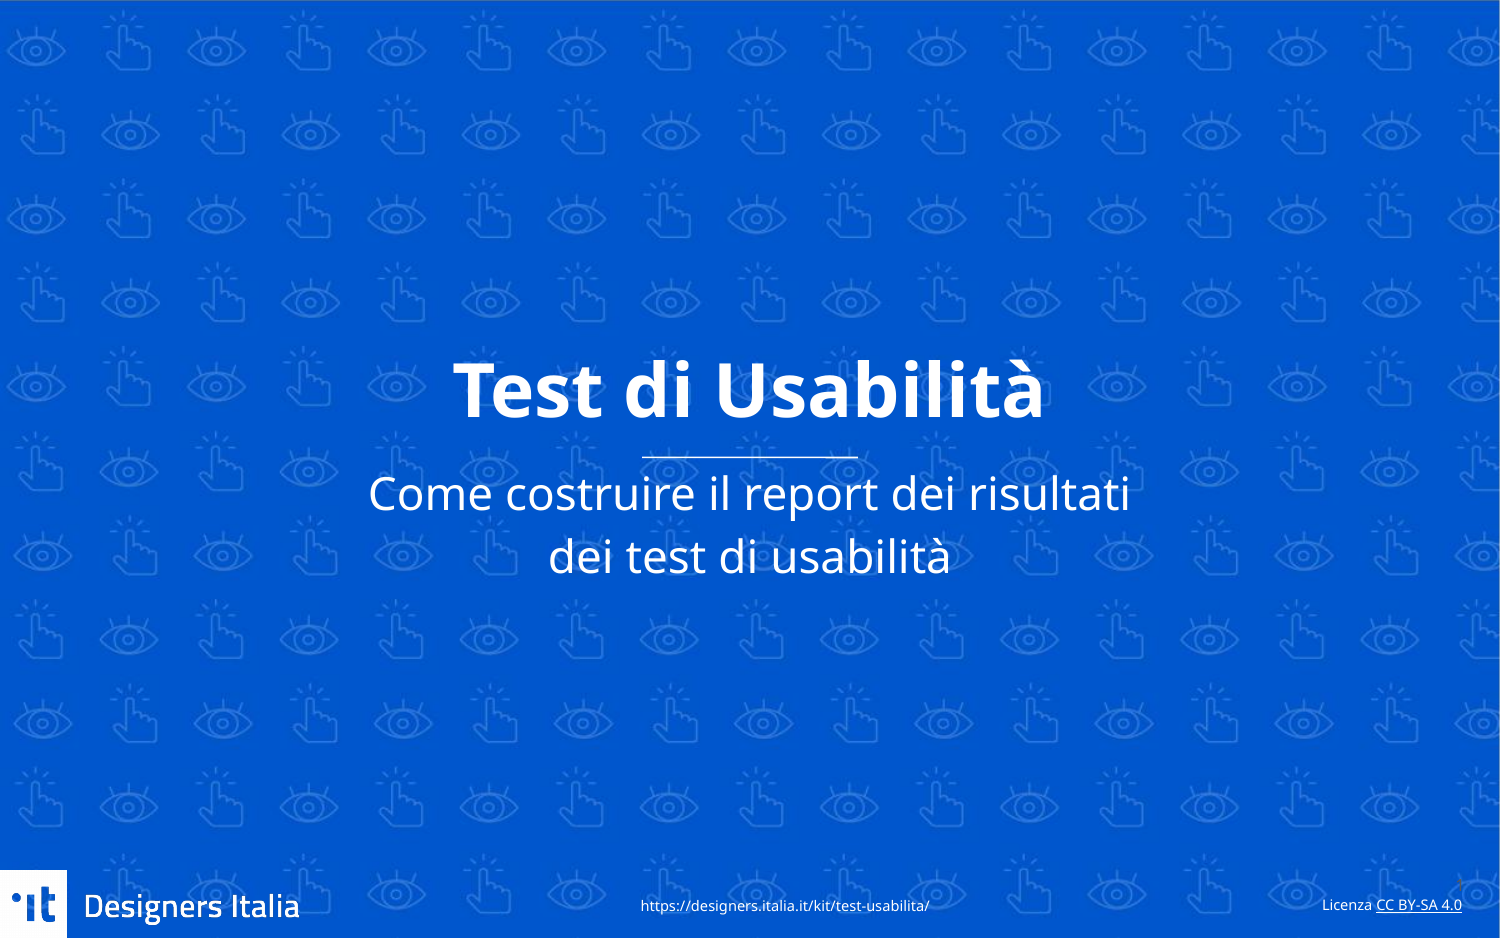

Test di Usabilità
Come costruire il report dei risultati
dei test di usabilità
https://designers.italia.it/kit/test-usabilita/
Licenza CC BY-SA 4.0